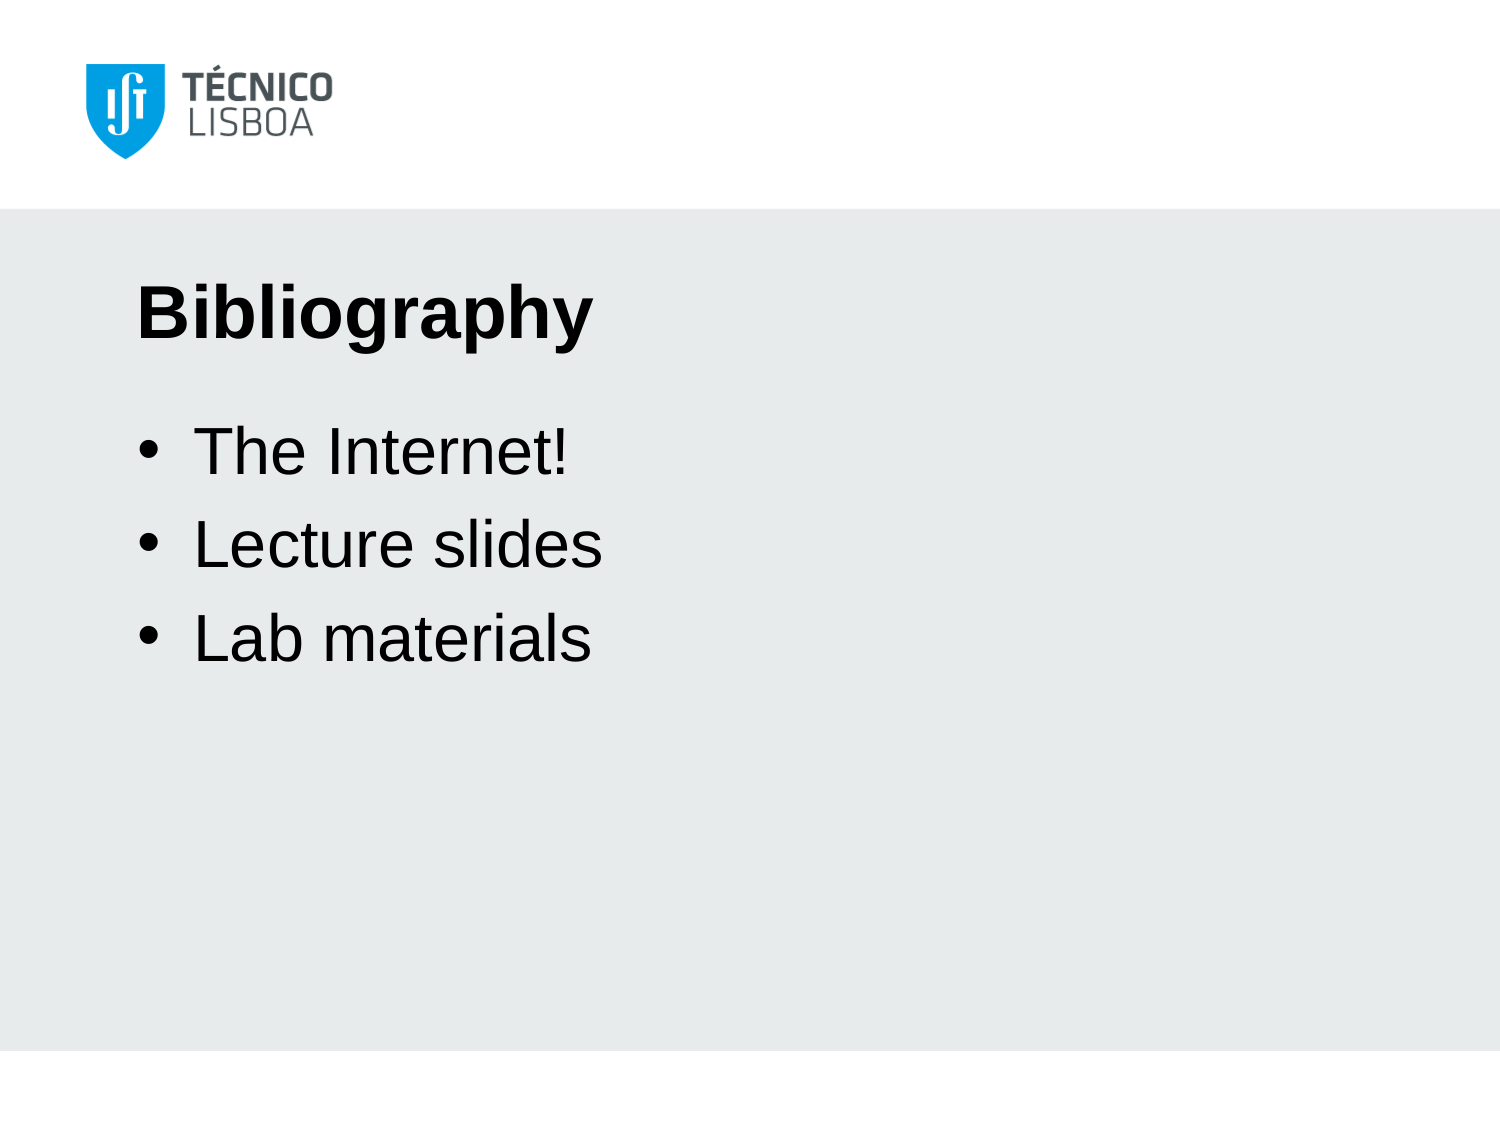

# Bibliography
The Internet!
Lecture slides
Lab materials